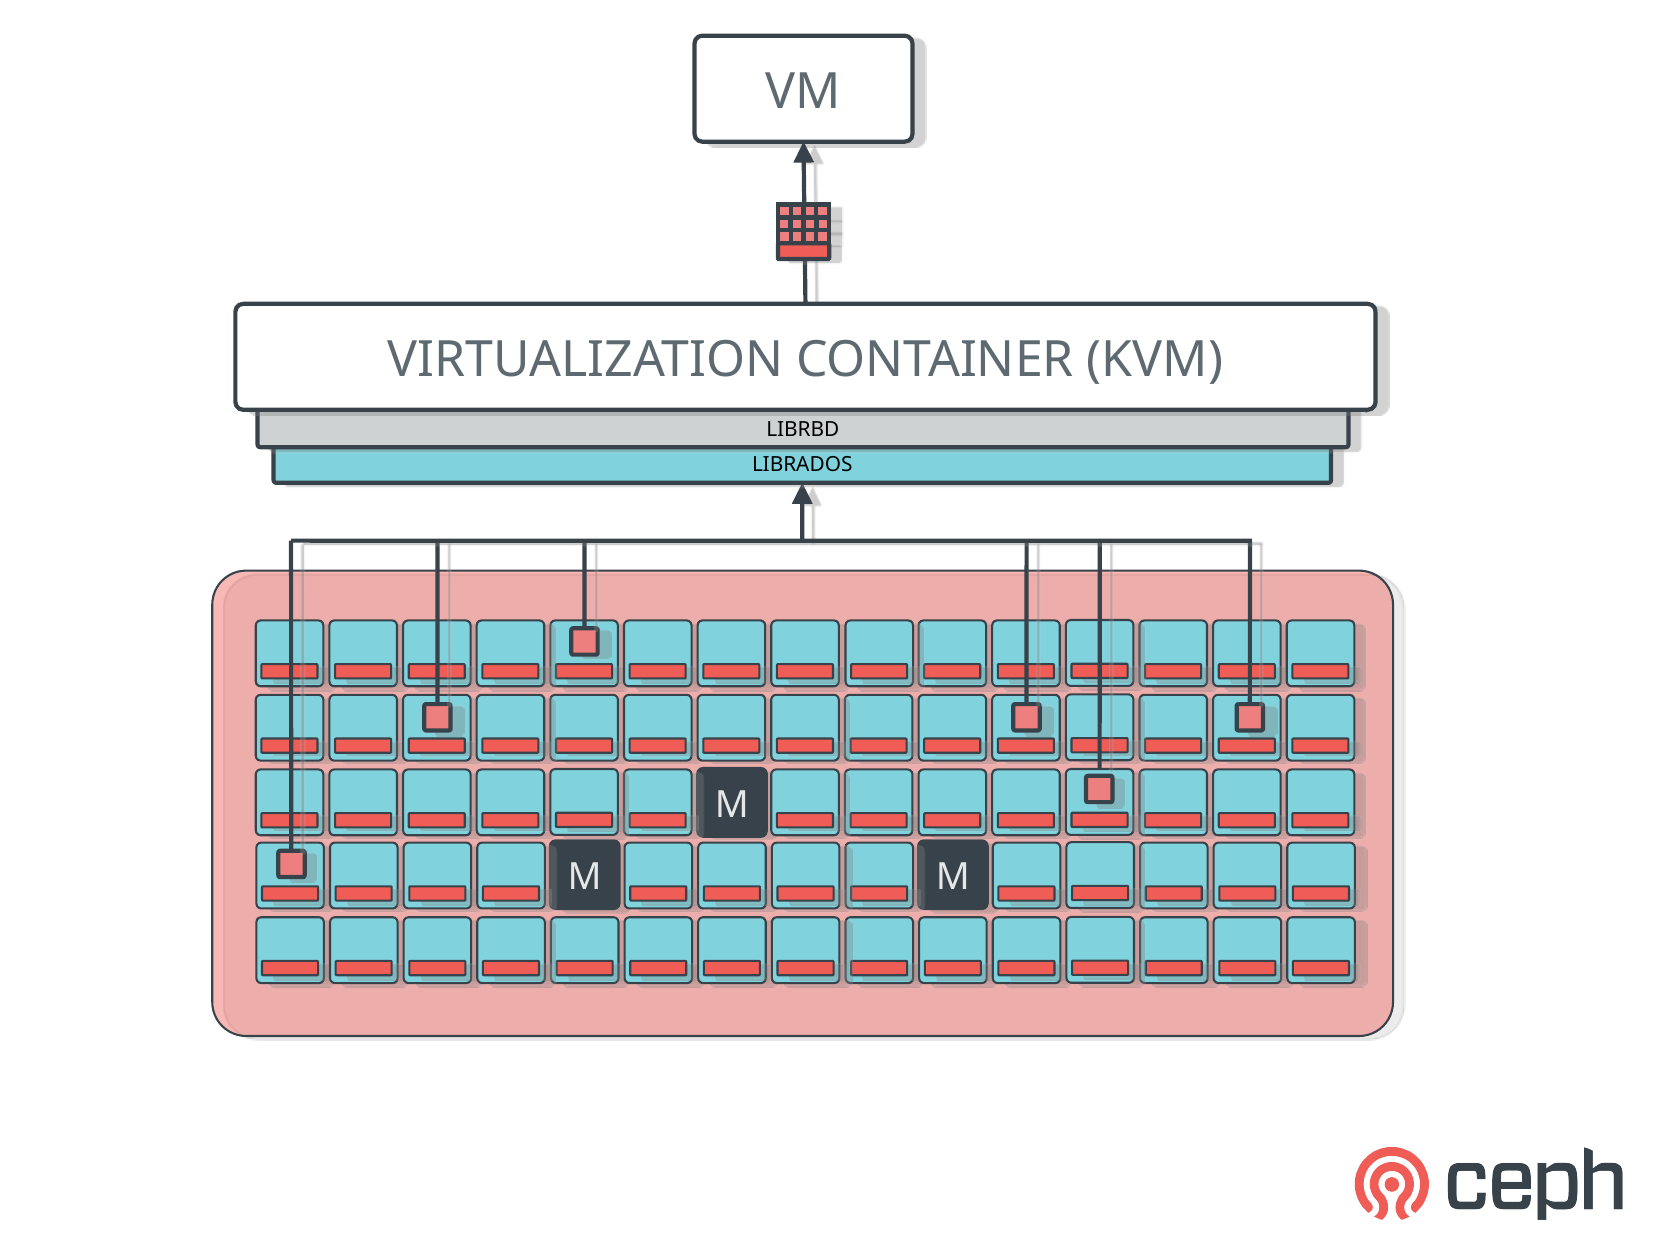

VM
VIRTUALIZATION CONTAINER (KVM)
LIBRBD
LIBRADOS
M
M
M